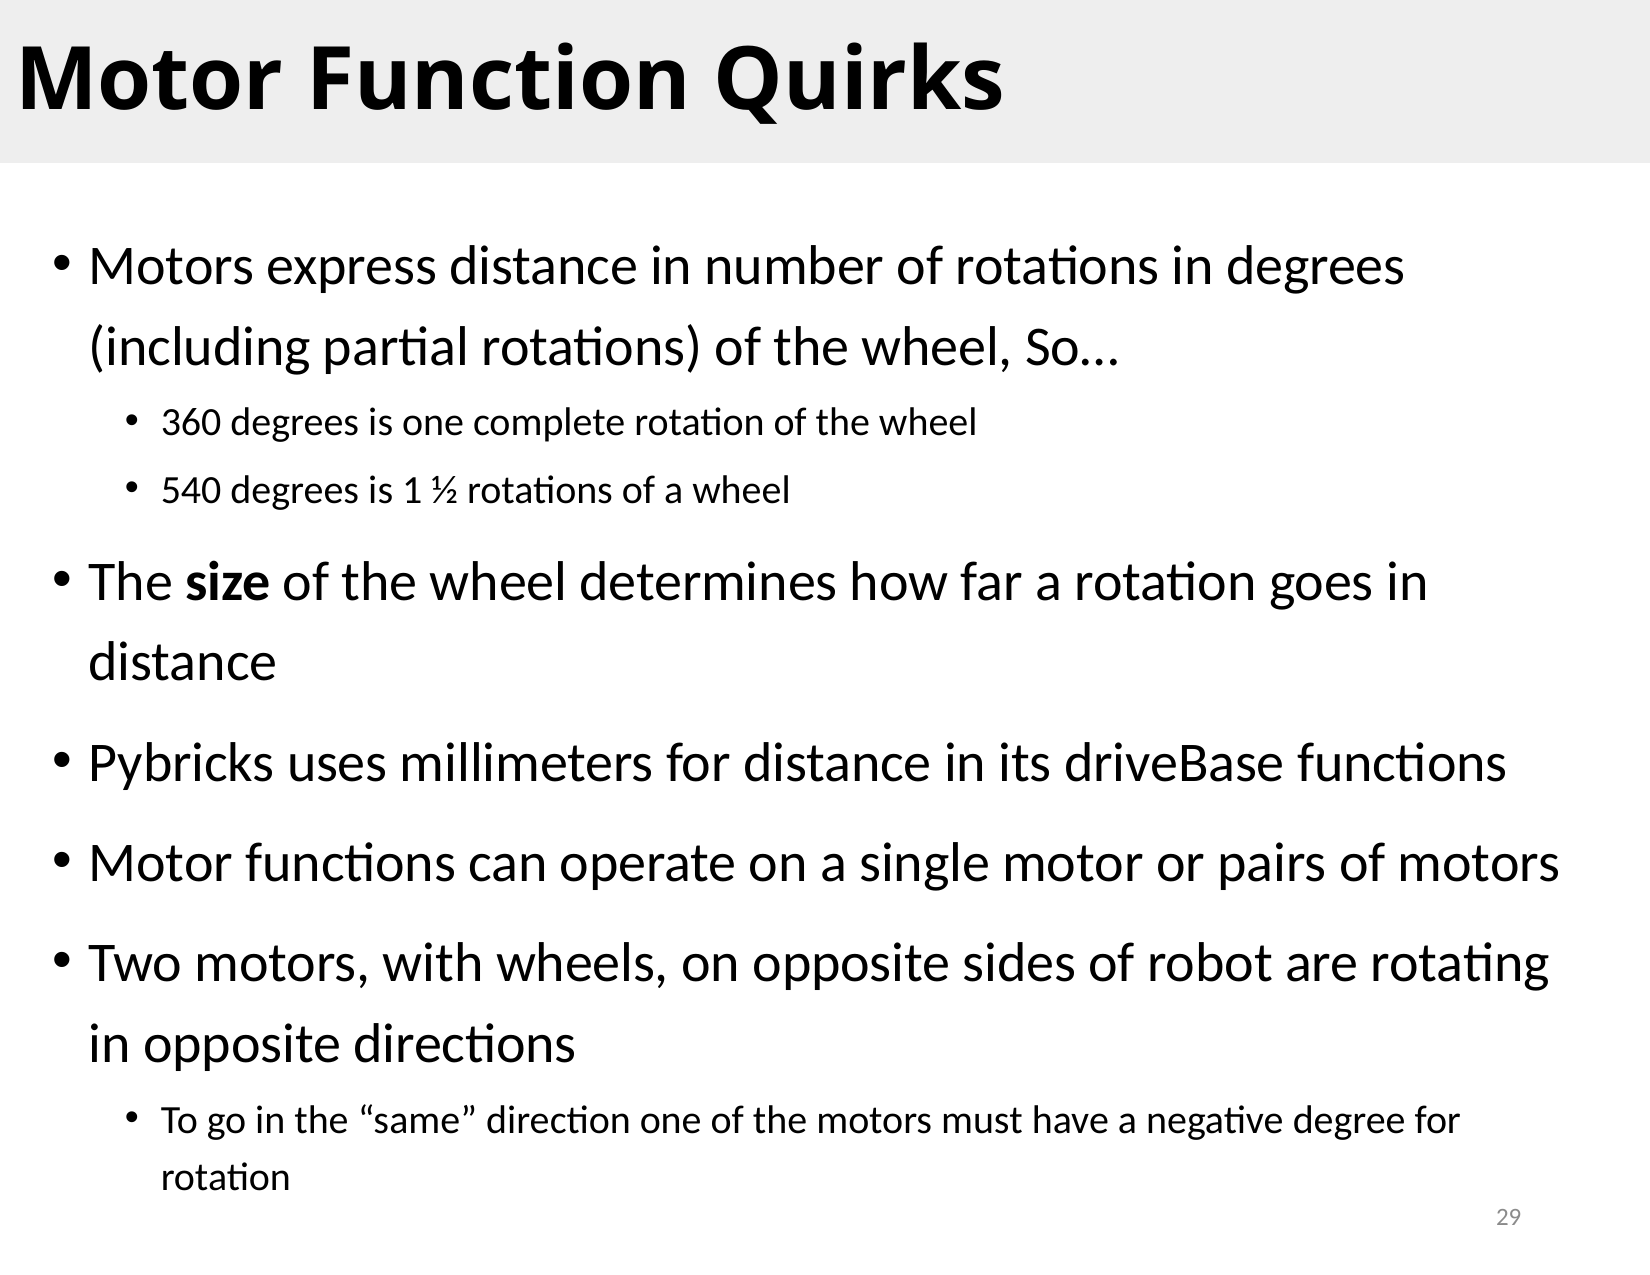

# Motor Function Quirks
Motors express distance in number of rotations in degrees (including partial rotations) of the wheel, So…
360 degrees is one complete rotation of the wheel
540 degrees is 1 ½ rotations of a wheel
The size of the wheel determines how far a rotation goes in distance
Pybricks uses millimeters for distance in its driveBase functions
Motor functions can operate on a single motor or pairs of motors
Two motors, with wheels, on opposite sides of robot are rotating in opposite directions
To go in the “same” direction one of the motors must have a negative degree for rotation
29